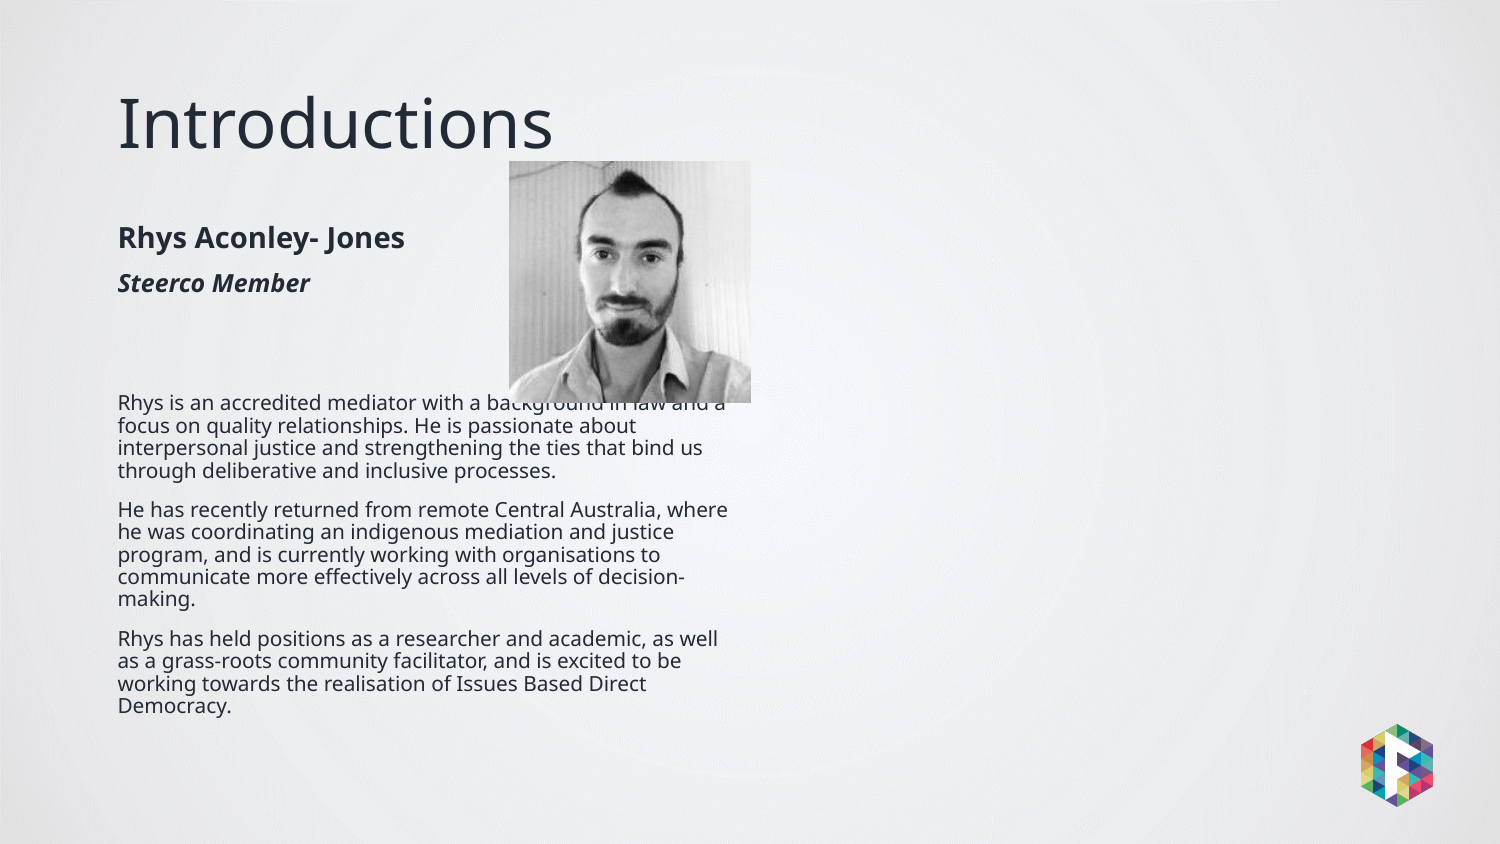

# Introductions
Rhys Aconley- Jones
Steerco Member
Rhys is an accredited mediator with a background in law and a focus on quality relationships. He is passionate about interpersonal justice and strengthening the ties that bind us through deliberative and inclusive processes.
He has recently returned from remote Central Australia, where he was coordinating an indigenous mediation and justice program, and is currently working with organisations to communicate more effectively across all levels of decision-making.
Rhys has held positions as a researcher and academic, as well as a grass-roots community facilitator, and is excited to be working towards the realisation of Issues Based Direct Democracy.